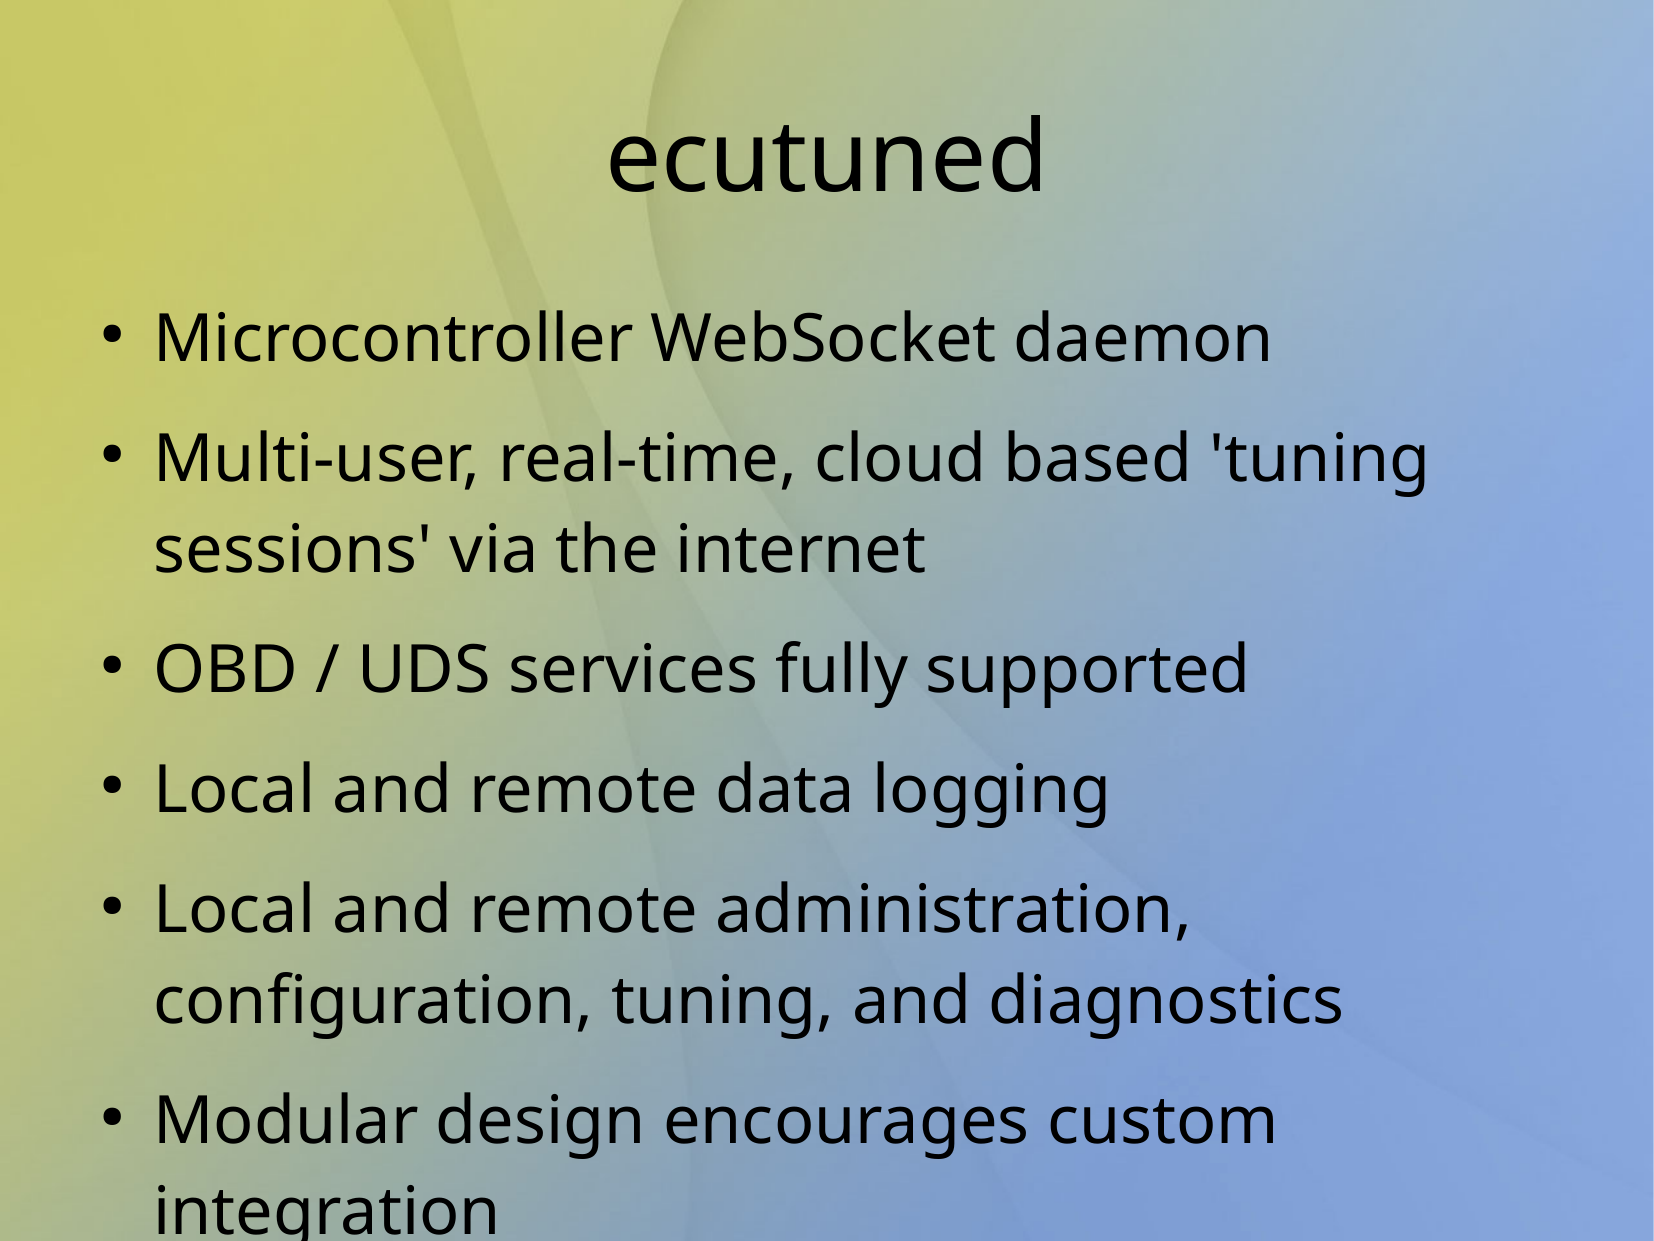

# ecutuned
Microcontroller WebSocket daemon
Multi-user, real-time, cloud based 'tuning sessions' via the internet
OBD / UDS services fully supported
Local and remote data logging
Local and remote administration, configuration, tuning, and diagnostics
Modular design encourages custom integration